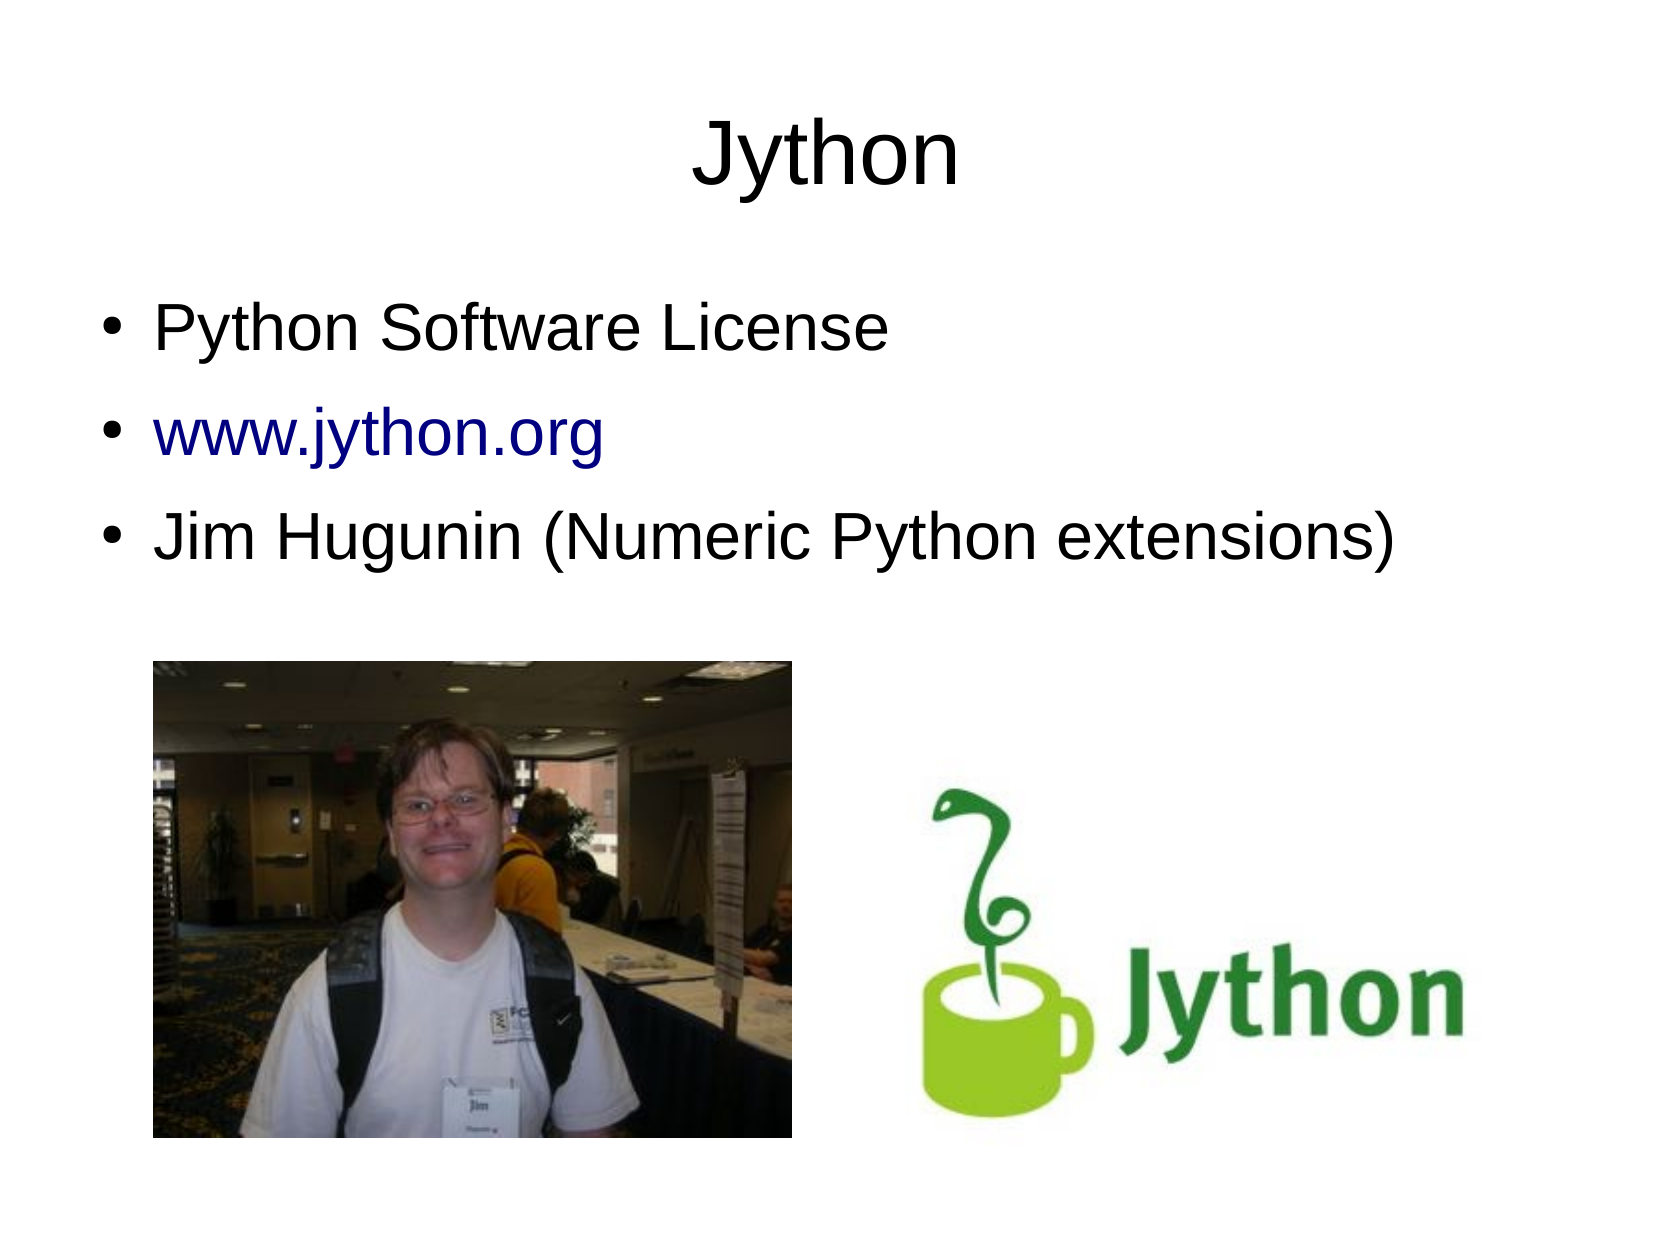

# Jython
Python Software License
www.jython.org
Jim Hugunin (Numeric Python extensions)